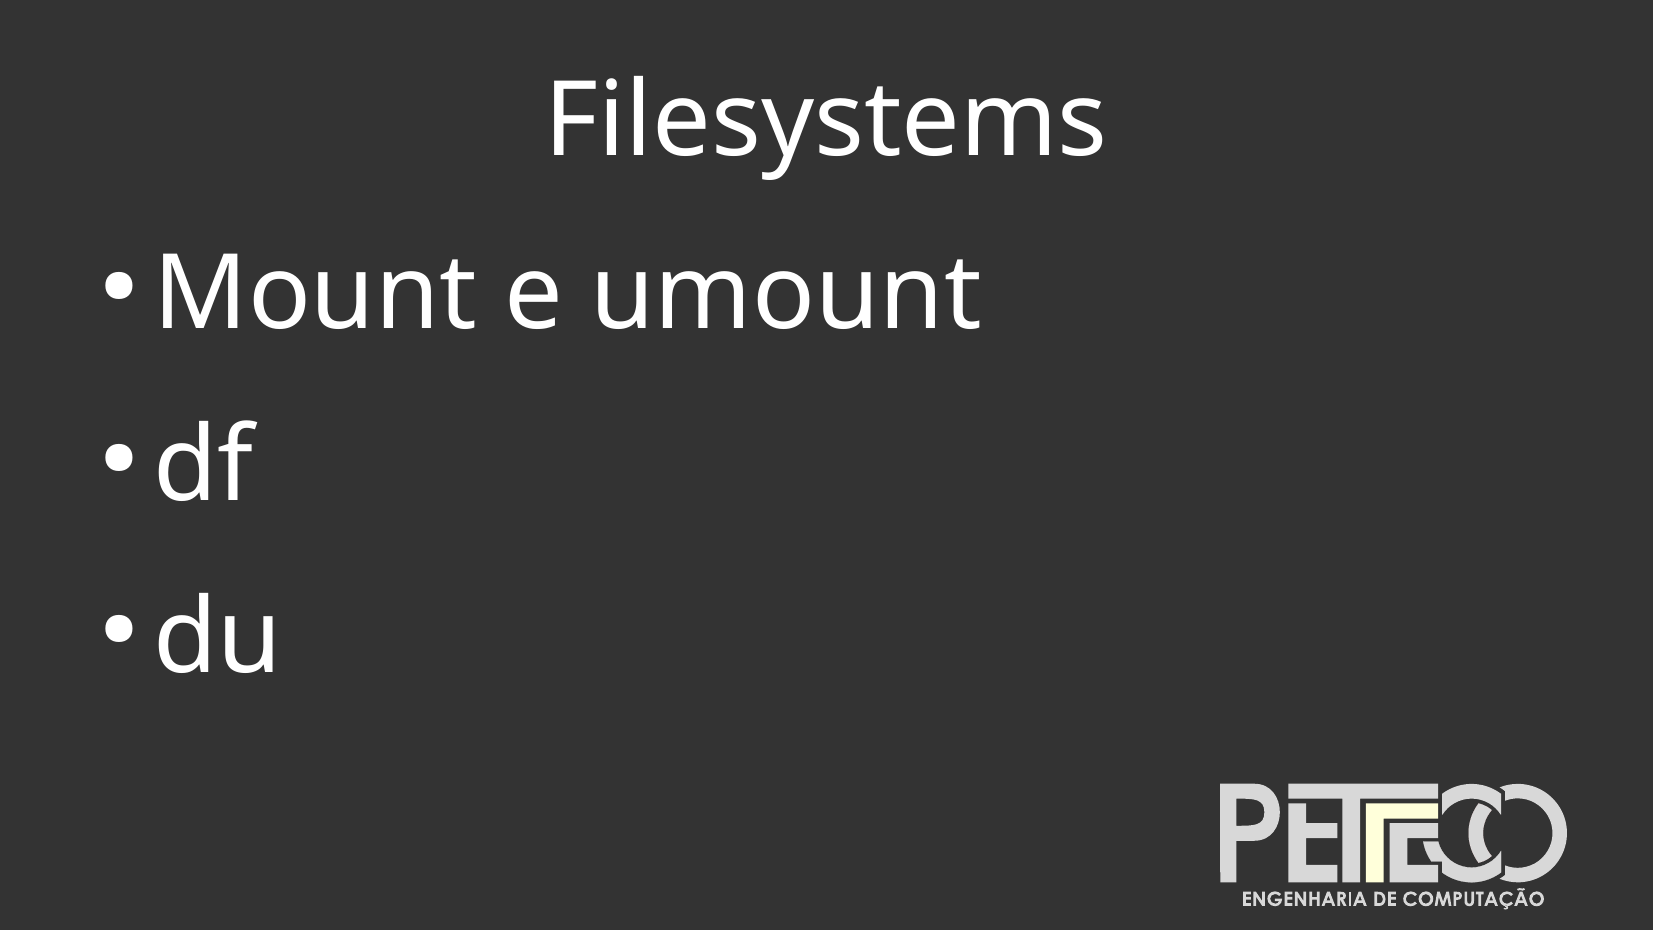

# Filesystems
Mount e umount
df
du